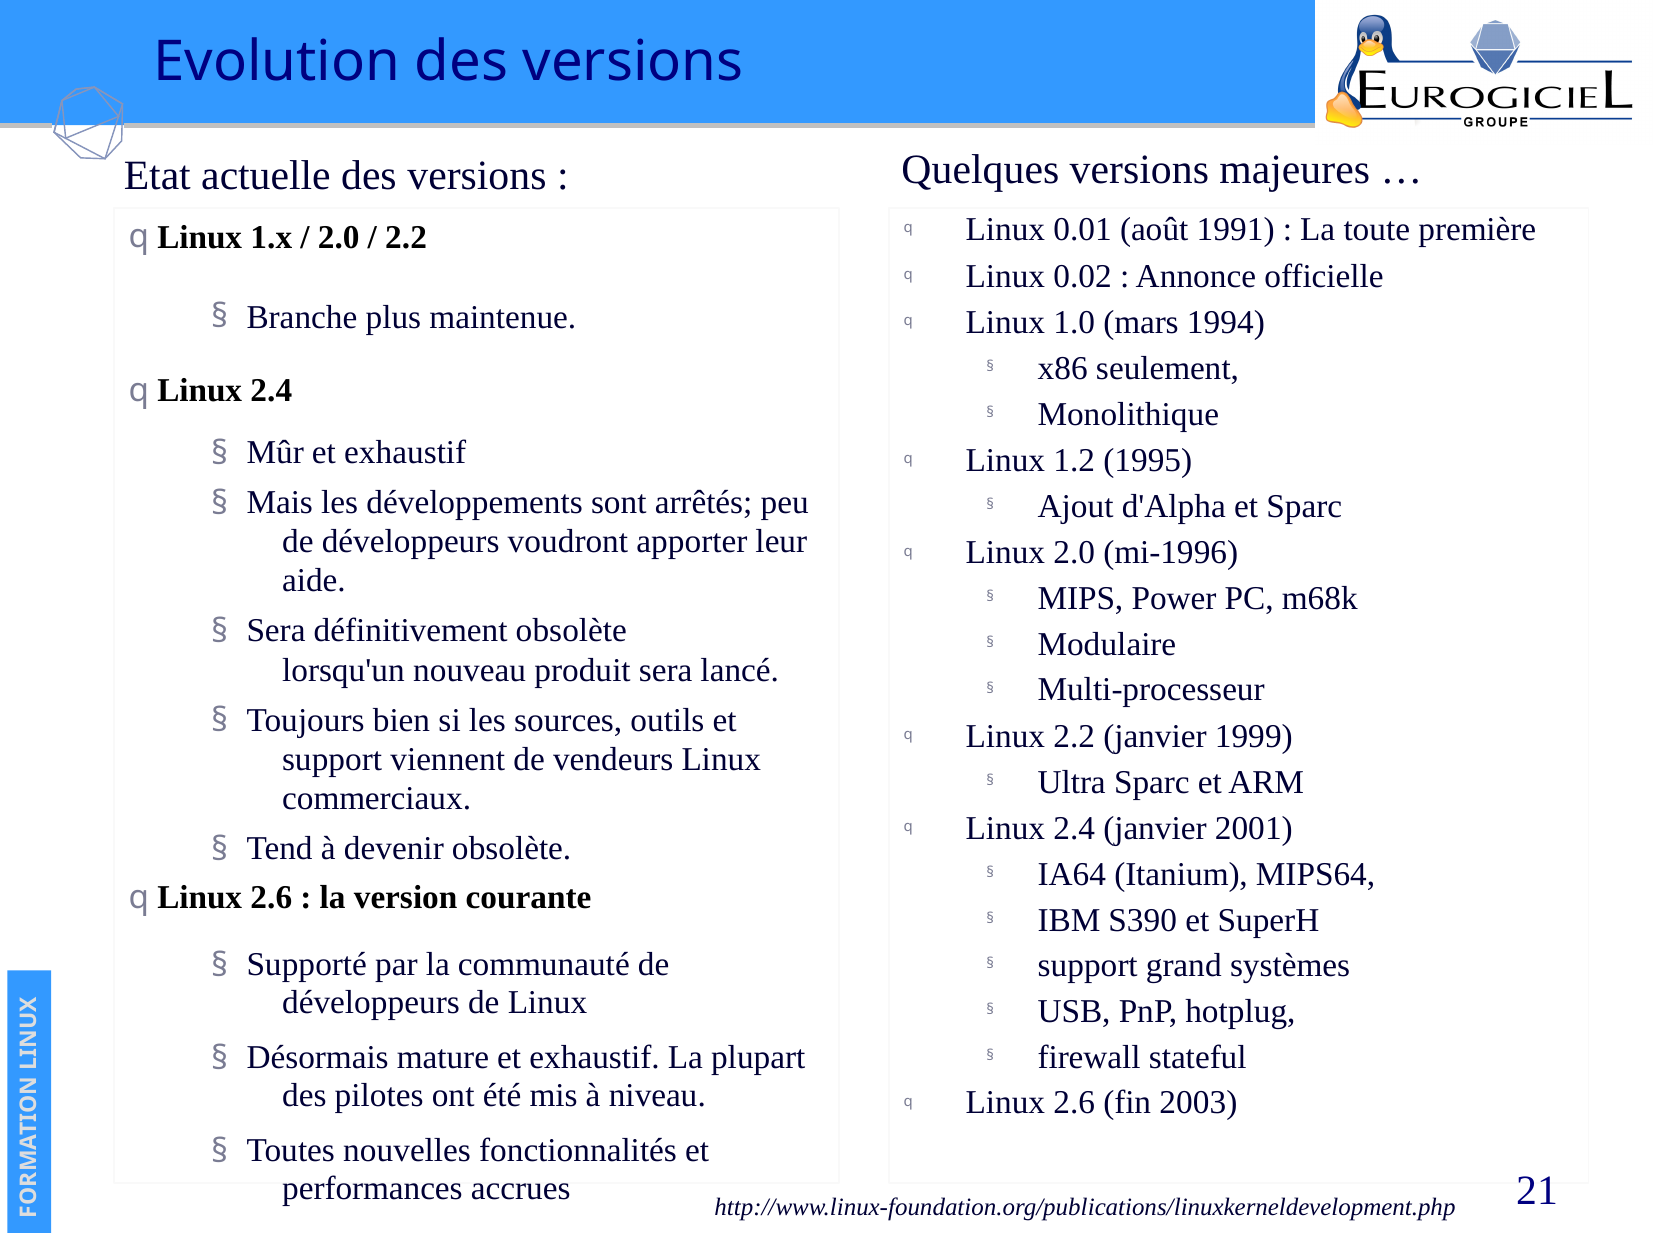

# Evolution des versions
Quelques versions majeures …
Etat actuelle des versions :
 Linux 1.x / 2.0 / 2.2
Branche plus maintenue.
 Linux 2.4
Mûr et exhaustif
Mais les développements sont arrêtés; peu de développeurs voudront apporter leur aide.
Sera définitivement obsolète
lorsqu'un nouveau produit sera lancé.
Toujours bien si les sources, outils et support viennent de vendeurs Linux commerciaux.
Tend à devenir obsolète.
 Linux 2.6 : la version courante
Supporté par la communauté de développeurs de Linux
Désormais mature et exhaustif. La plupart des pilotes ont été mis à niveau.
Toutes nouvelles fonctionnalités et performances accrues
Linux 0.01 (août 1991) : La toute première
Linux 0.02 : Annonce officielle
Linux 1.0 (mars 1994)
x86 seulement,
Monolithique
Linux 1.2 (1995)
Ajout d'Alpha et Sparc
Linux 2.0 (mi-1996)
MIPS, Power PC, m68k
Modulaire
Multi-processeur
Linux 2.2 (janvier 1999)
Ultra Sparc et ARM
Linux 2.4 (janvier 2001)
IA64 (Itanium), MIPS64,
IBM S390 et SuperH
support grand systèmes
USB, PnP, hotplug,
firewall stateful
Linux 2.6 (fin 2003)
http://www.linux-foundation.org/publications/linuxkerneldevelopment.php